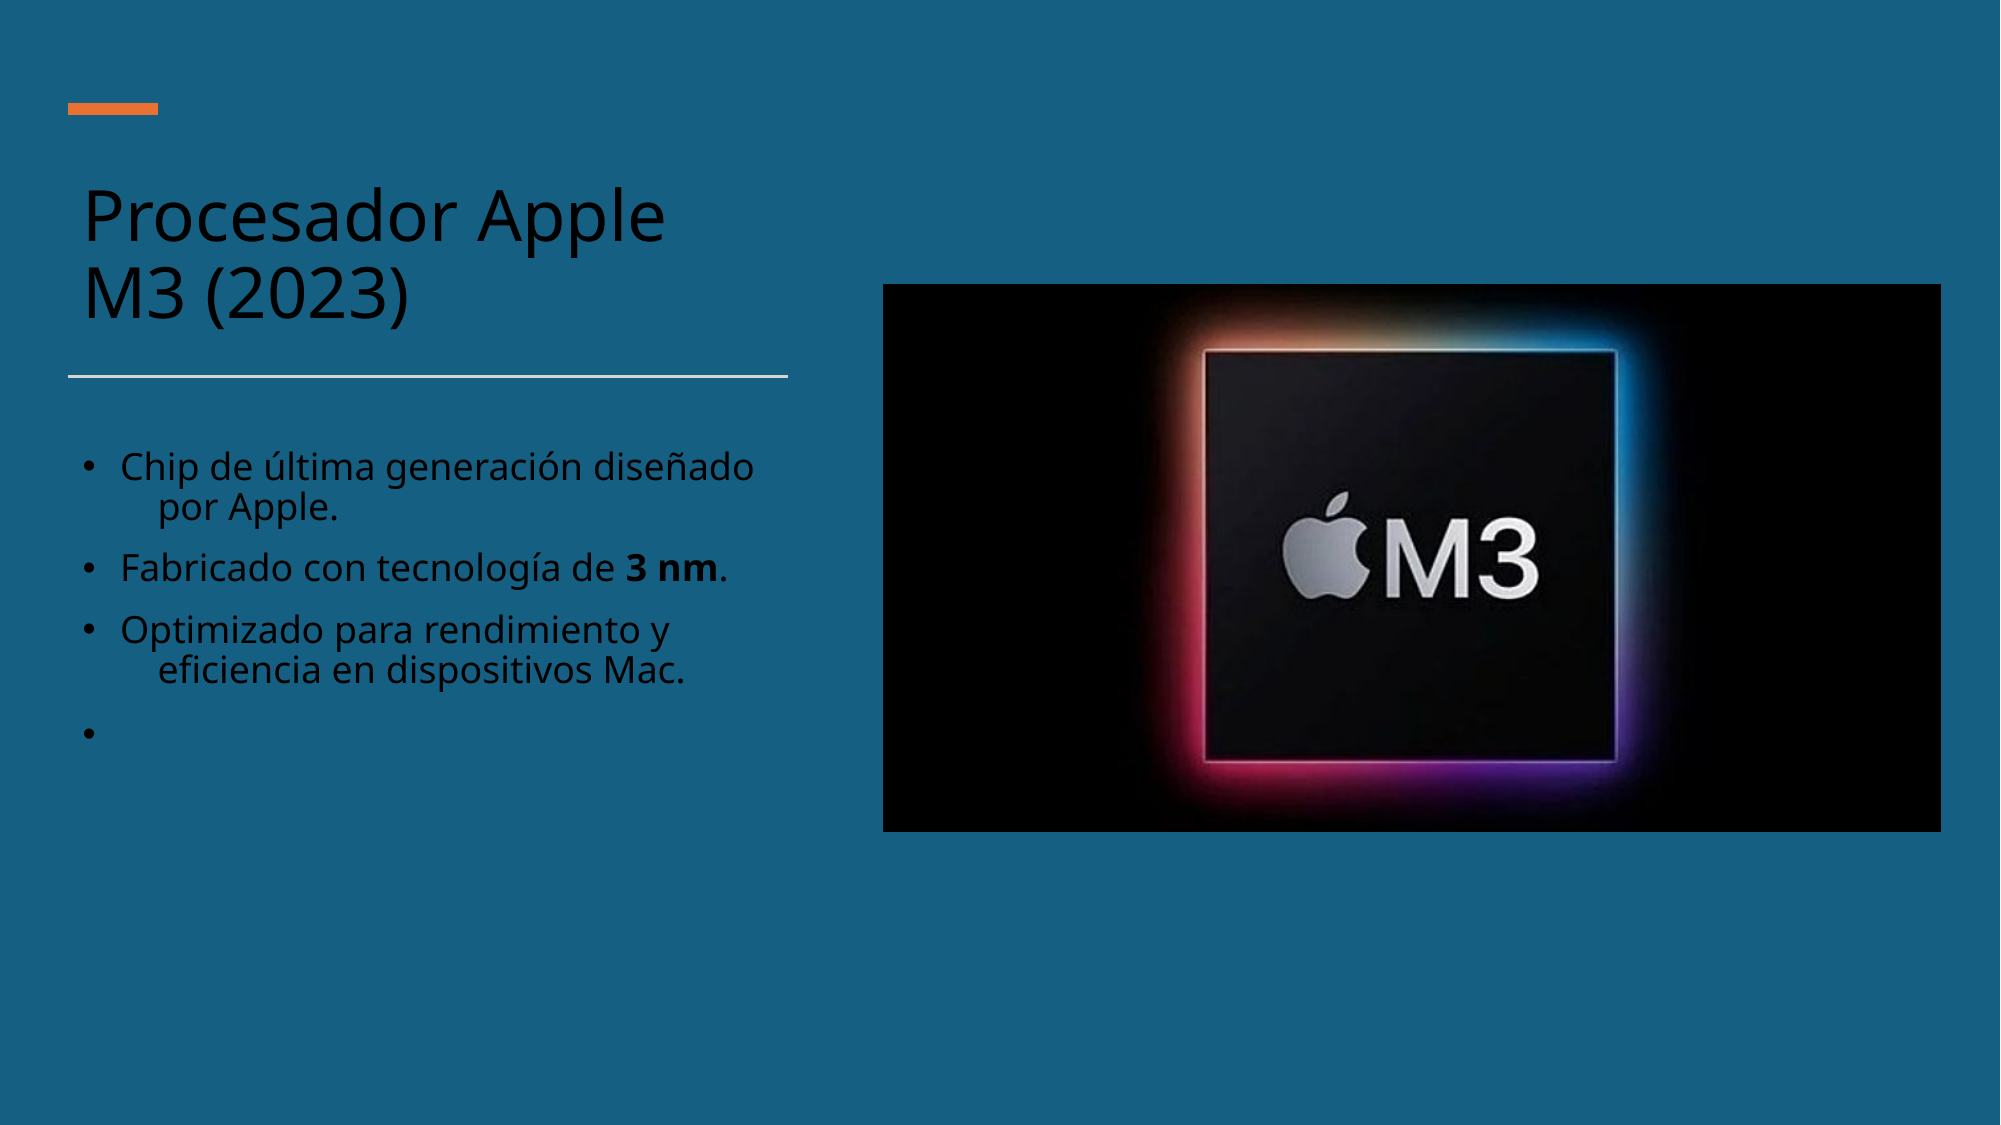

# Procesador Apple M3 (2023)
Chip de última generación diseñado por Apple.
Fabricado con tecnología de 3 nm.
Optimizado para rendimiento y eficiencia en dispositivos Mac.